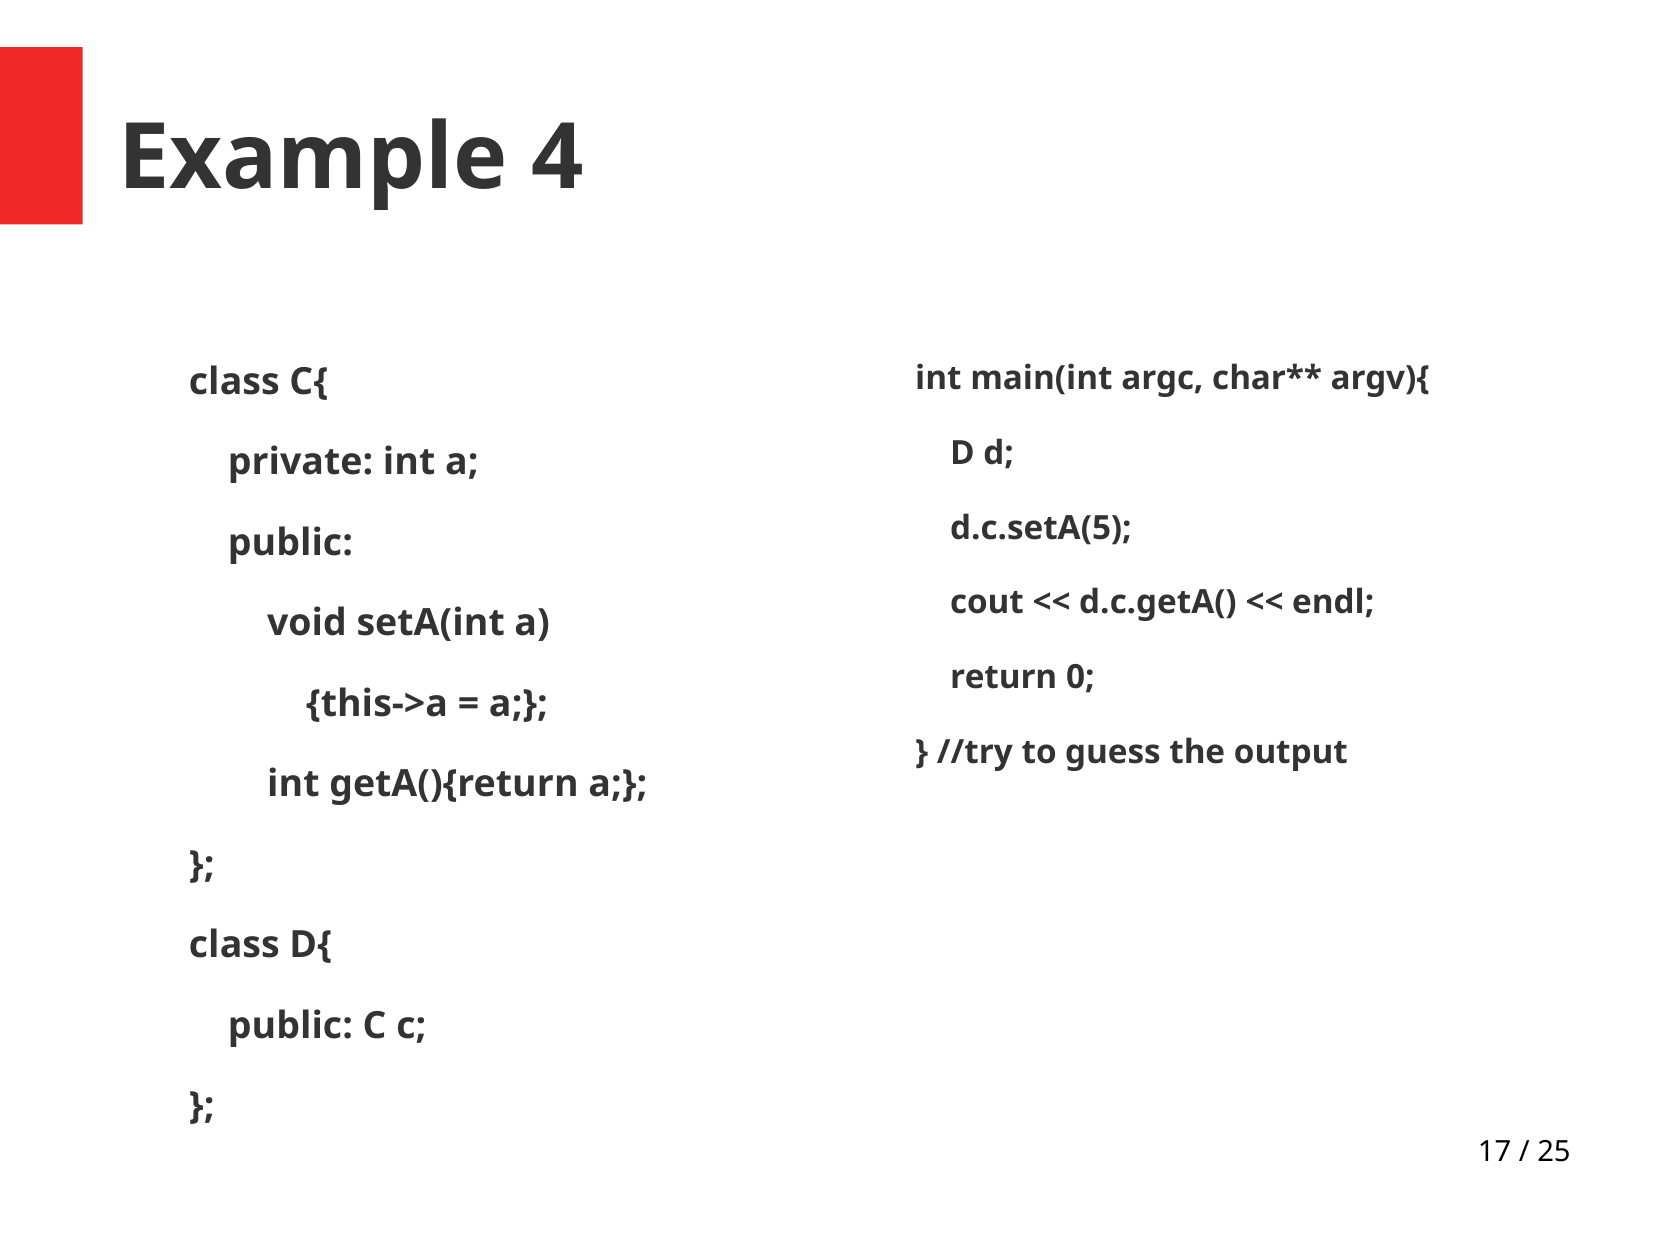

# Example 4
class C{
 private: int a;
 public:
 void setA(int a)
 {this->a = a;};
 int getA(){return a;};
};
class D{
 public: C c;
};
int main(int argc, char** argv){
 D d;
 d.c.setA(5);
 cout << d.c.getA() << endl;
 return 0;
} //try to guess the output
17